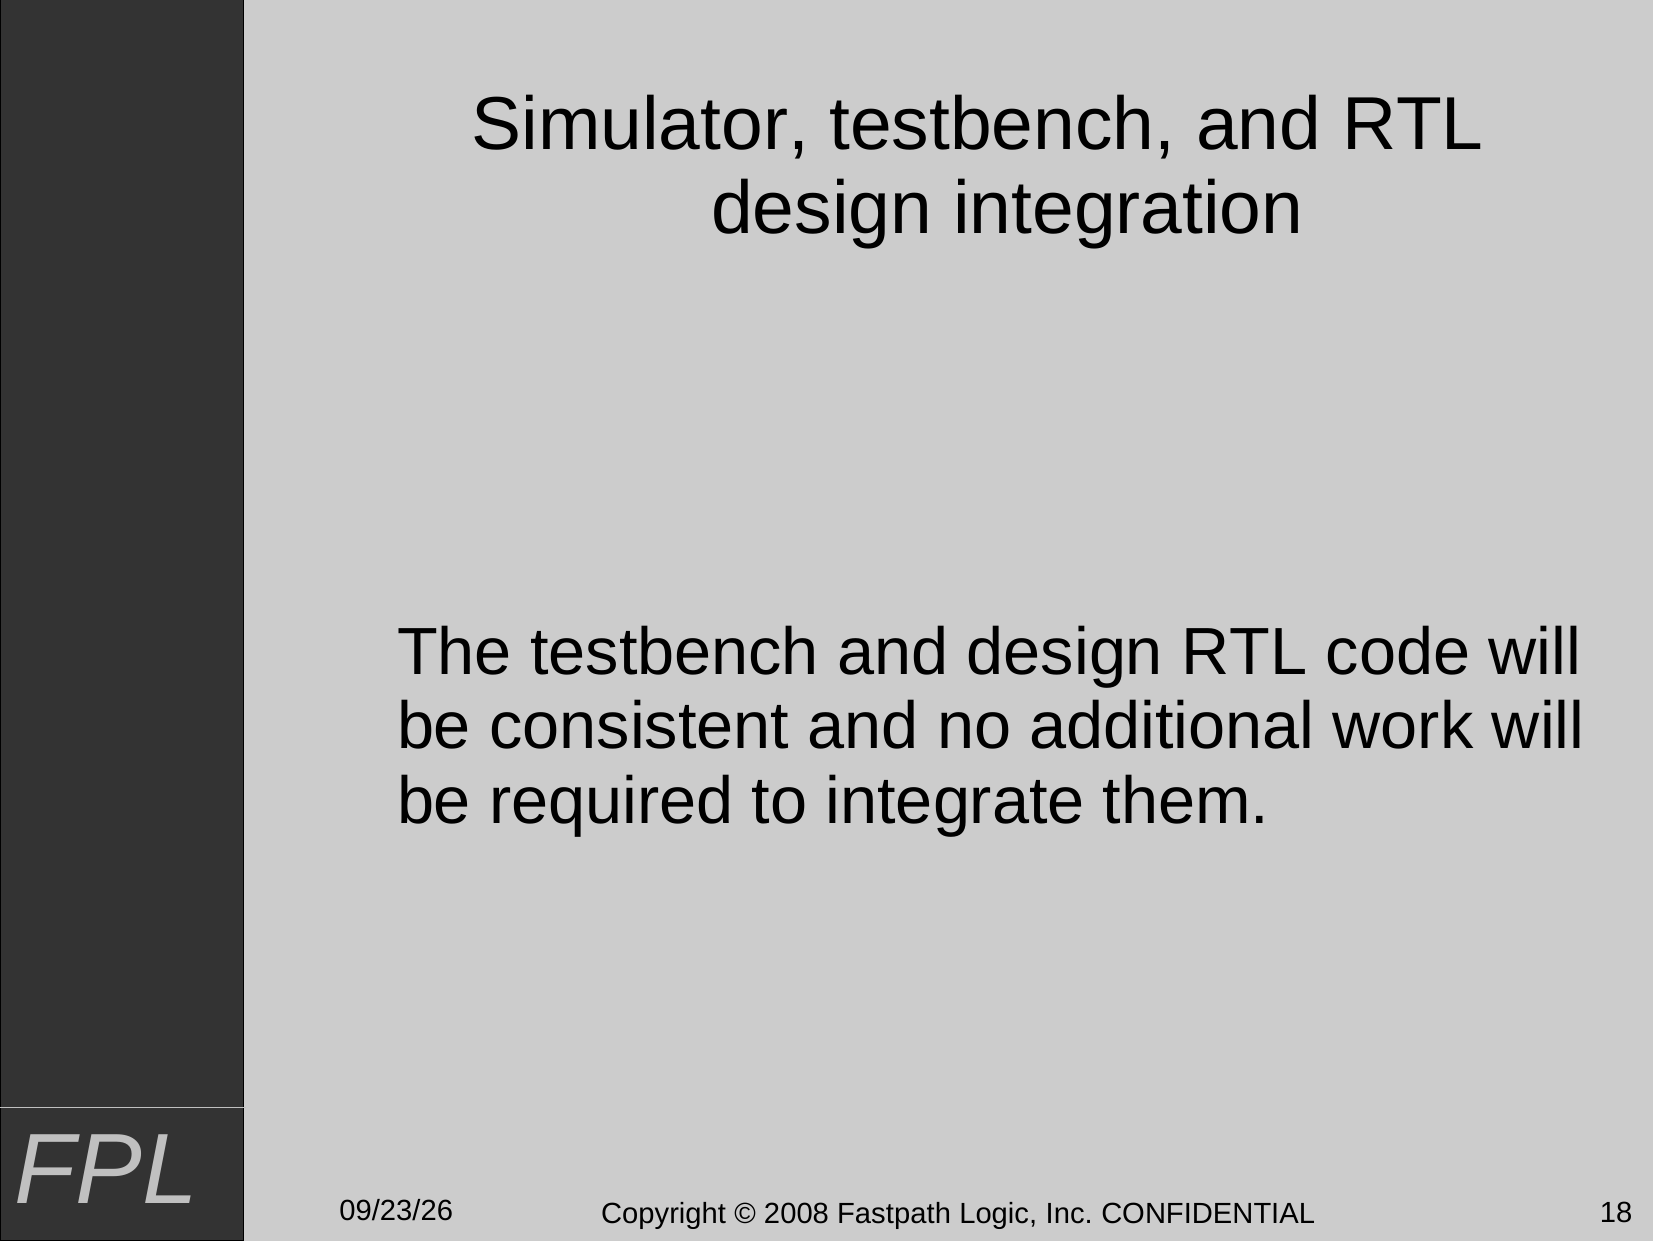

# Simulator, testbench, and RTL design integration
The testbench and design RTL code will be consistent and no additional work will be required to integrate them.
18
© 2008 Fastpath Logic Inc.